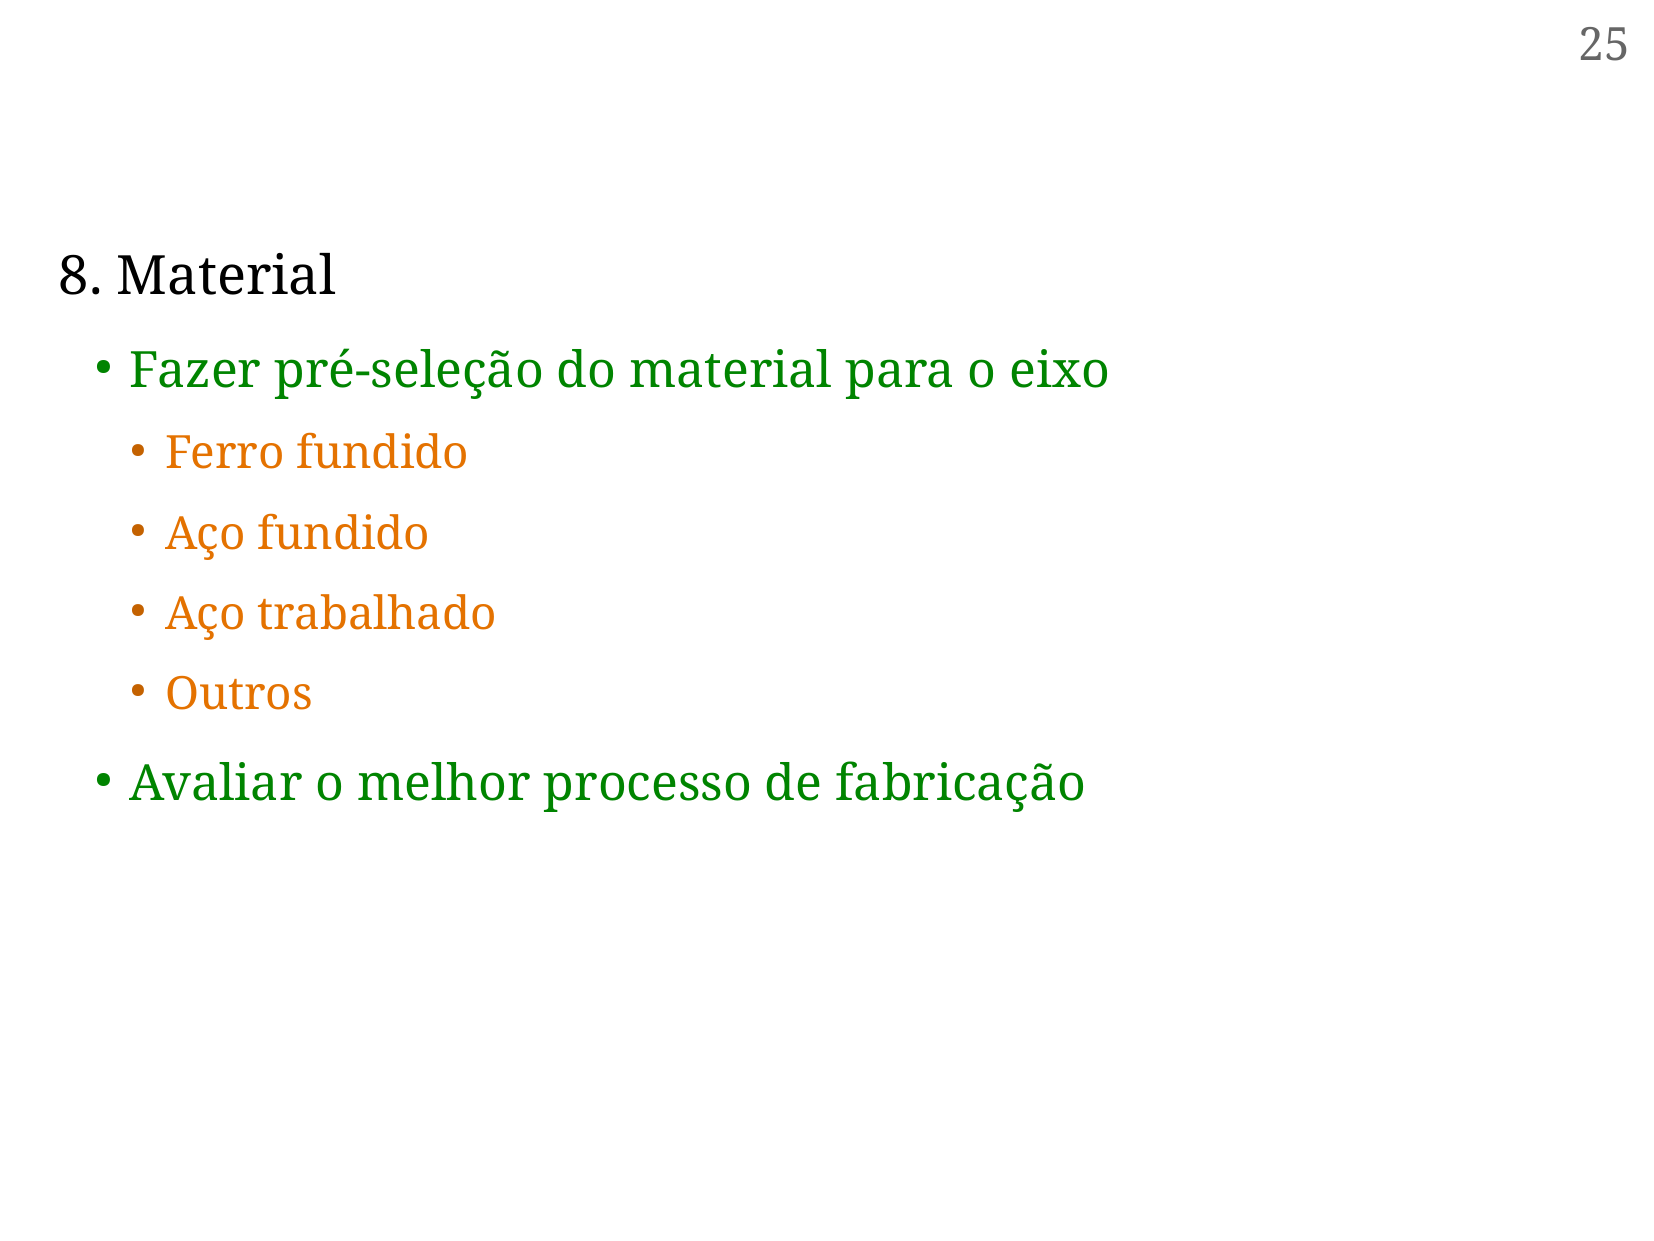

25
#
8. Material
Fazer pré-seleção do material para o eixo
Ferro fundido
Aço fundido
Aço trabalhado
Outros
Avaliar o melhor processo de fabricação